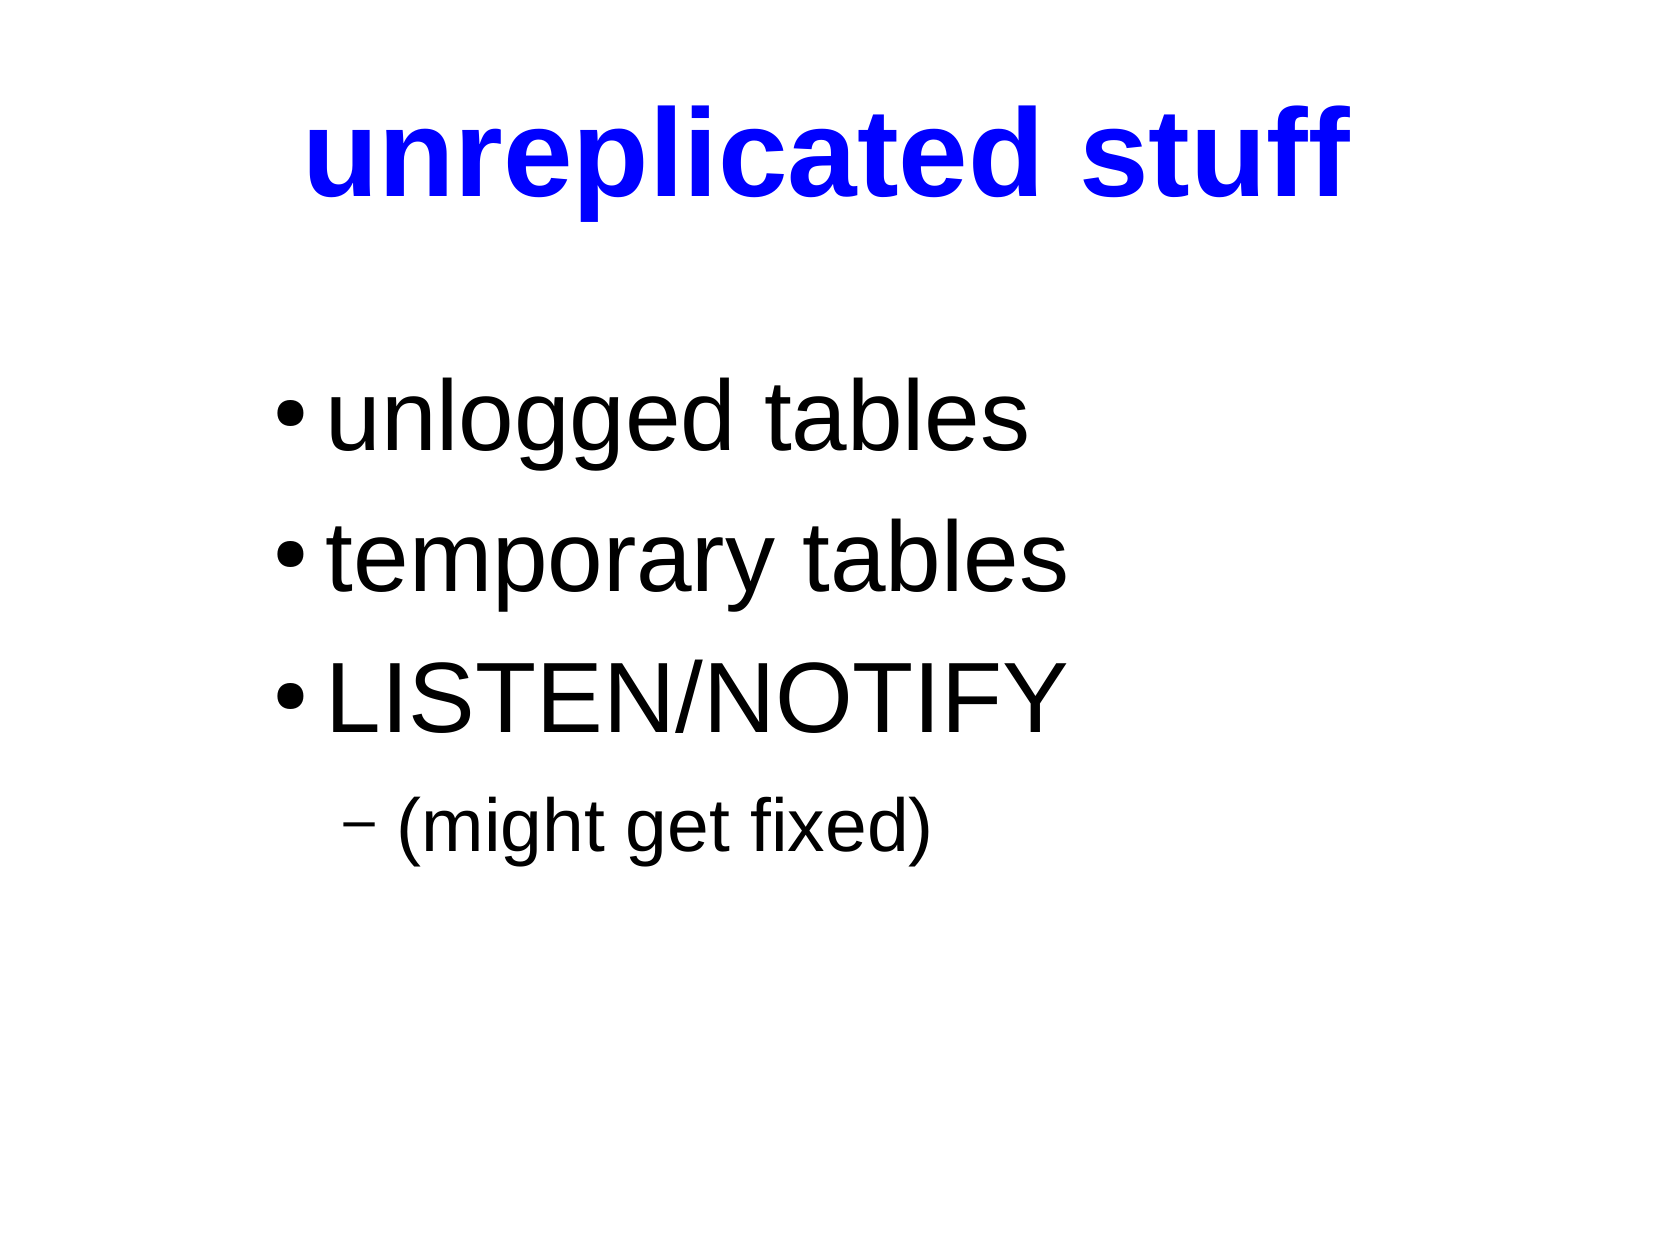

# unreplicated stuff
unlogged tables
temporary tables
LISTEN/NOTIFY
(might get fixed)